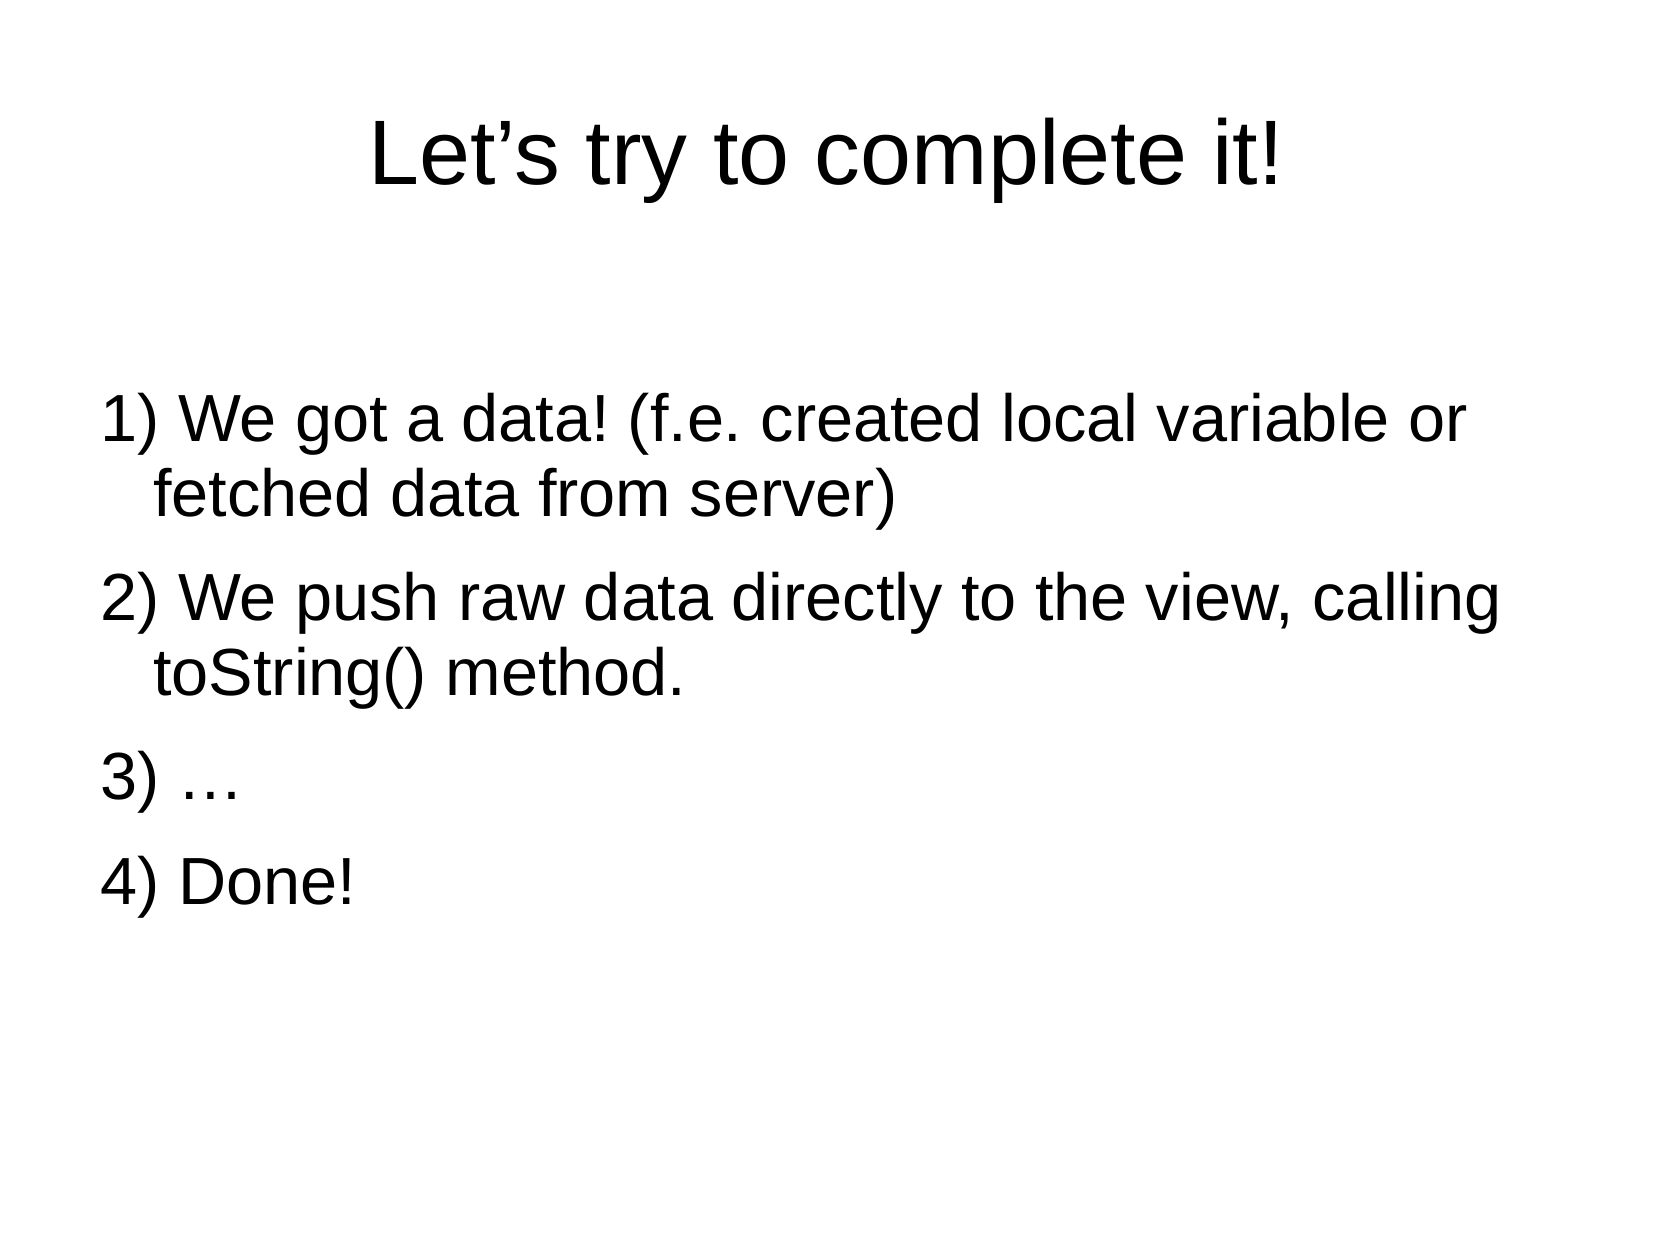

# Let’s try to complete it!
 We got a data! (f.e. created local variable or fetched data from server)
 We push raw data directly to the view, calling toString() method.
 …
 Done!